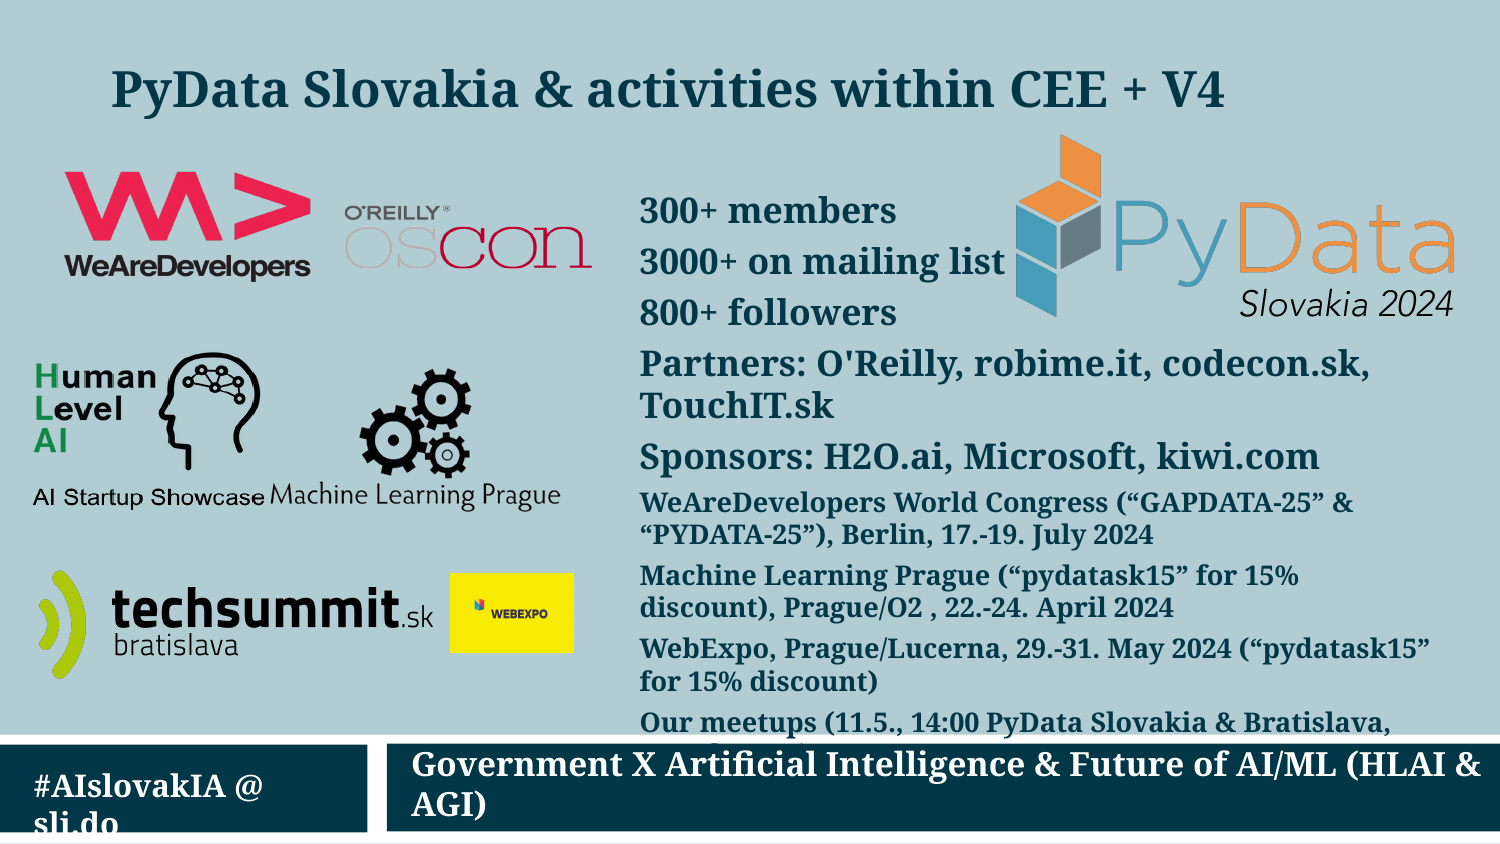

PyData Slovakia & activities within CEE + V4
300+ members
3000+ on mailing list
800+ followers
Partners: O'Reilly, robime.it, codecon.sk, TouchIT.sk
Sponsors: H2O.ai, Microsoft, kiwi.com
WeAreDevelopers World Congress (“GAPDATA-25” & “PYDATA-25”), Berlin, 17.-19. July 2024
Machine Learning Prague (“pydatask15” for 15% discount), Prague/O2 , 22.-24. April 2024
WebExpo, Prague/Lucerna, 29.-31. May 2024 (“pydatask15” for 15% discount)
Our meetups (11.5., 14:00 PyData Slovakia & Bratislava, Marek Rosa)
Government X Artificial Intelligence & Future of AI/ML (HLAI & AGI)
#AIslovakIA @ sli.do